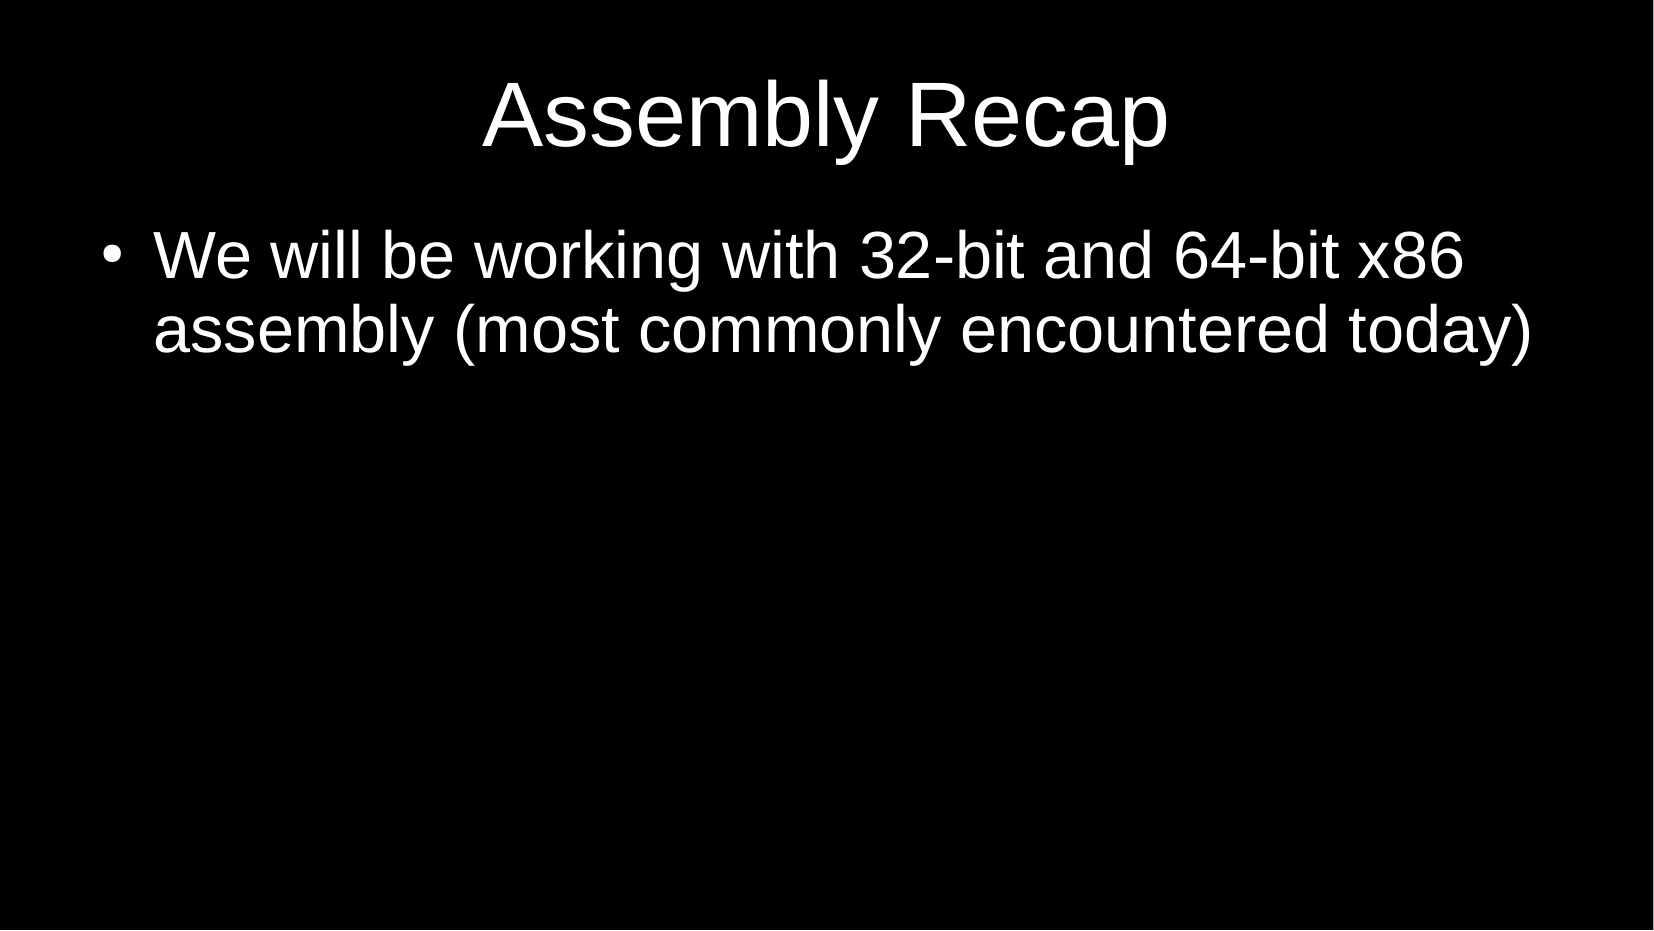

# Assembly Recap
We will be working with 32-bit and 64-bit x86 assembly (most commonly encountered today)